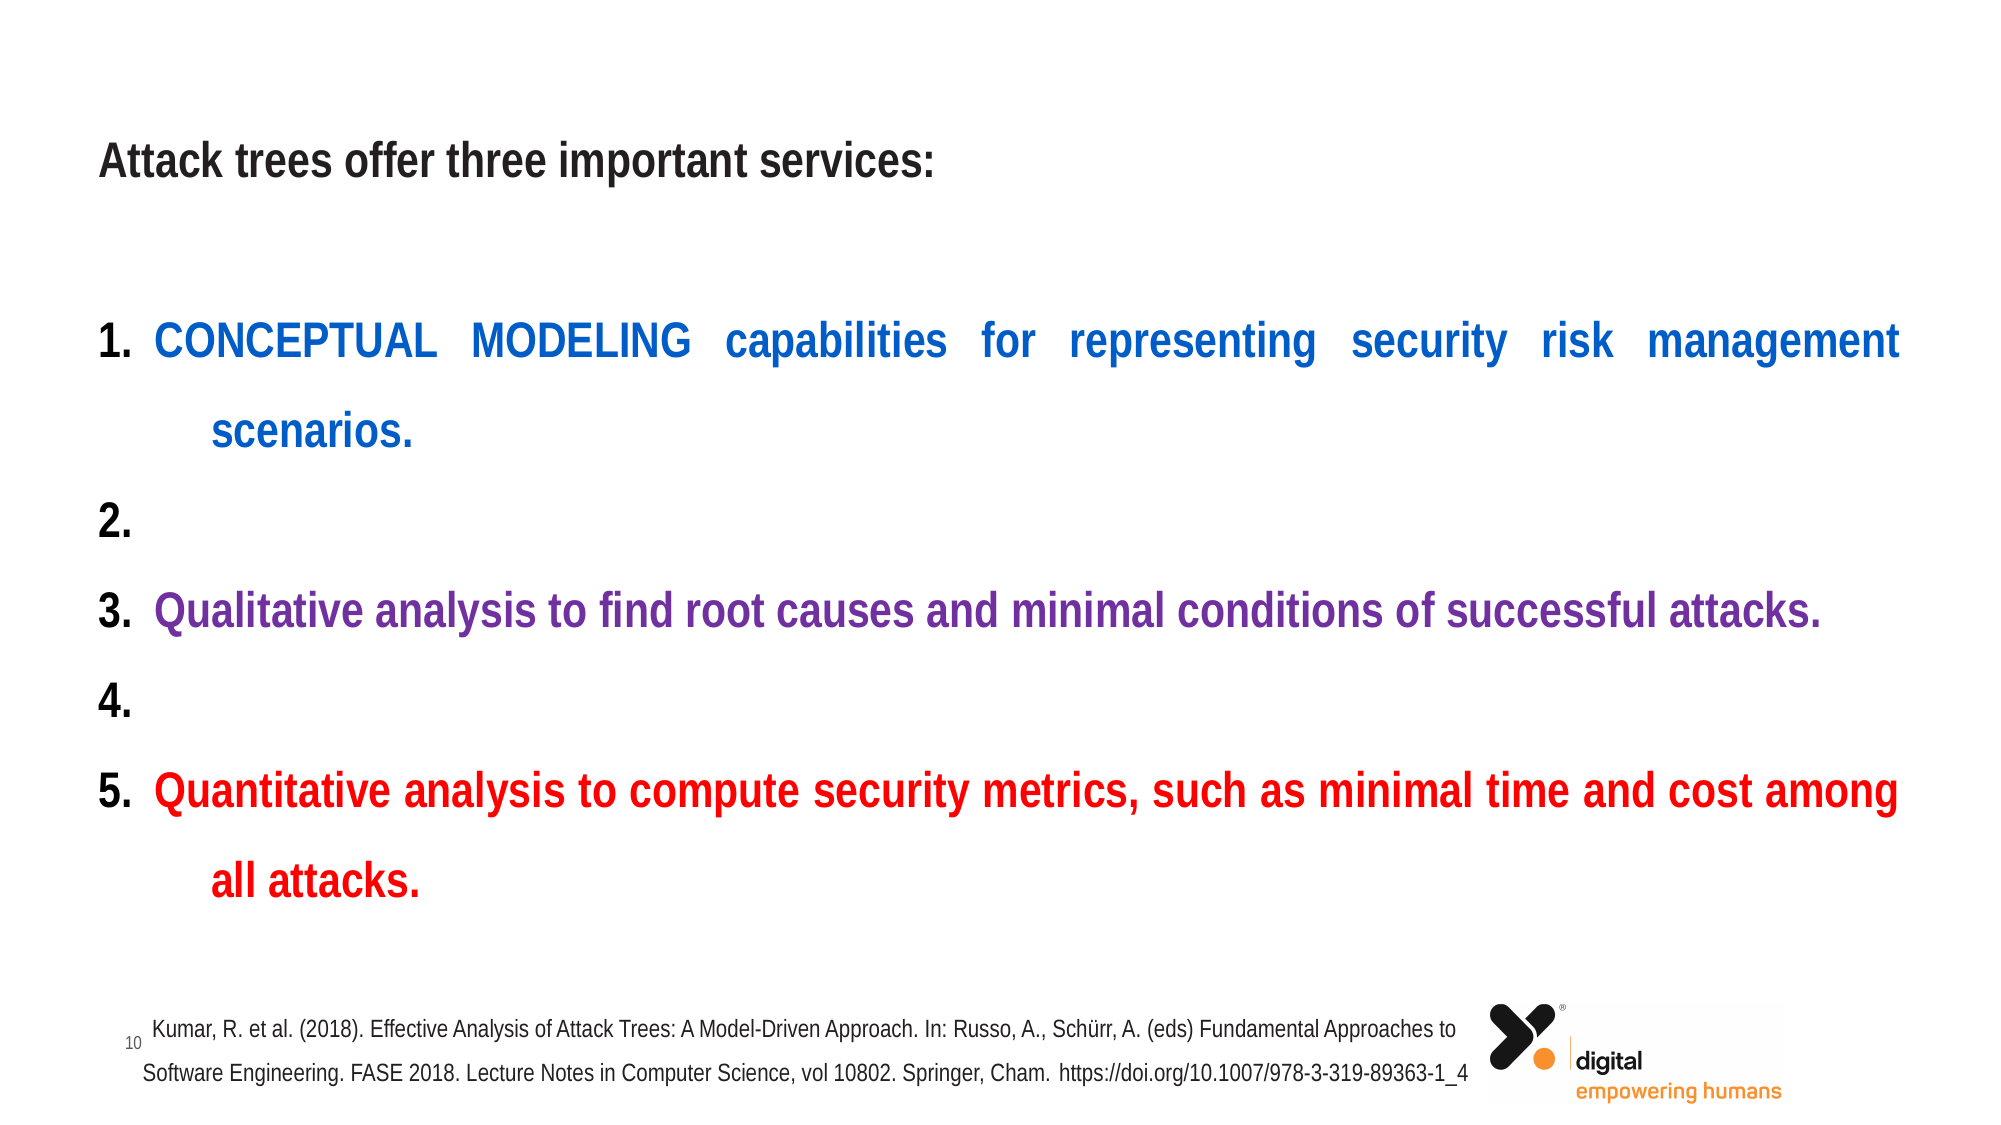

Attack trees offer three important services:
CONCEPTUAL MODELING capabilities for representing security risk management scenarios.
Qualitative analysis to find root causes and minimal conditions of successful attacks.
Quantitative analysis to compute security metrics, such as minimal time and cost among all attacks.
Kumar, R. et al. (2018). Effective Analysis of Attack Trees: A Model-Driven Approach. In: Russo, A., Schürr, A. (eds) Fundamental Approaches to Software Engineering. FASE 2018. Lecture Notes in Computer Science, vol 10802. Springer, Cham. https://doi.org/10.1007/978-3-319-89363-1_4
#